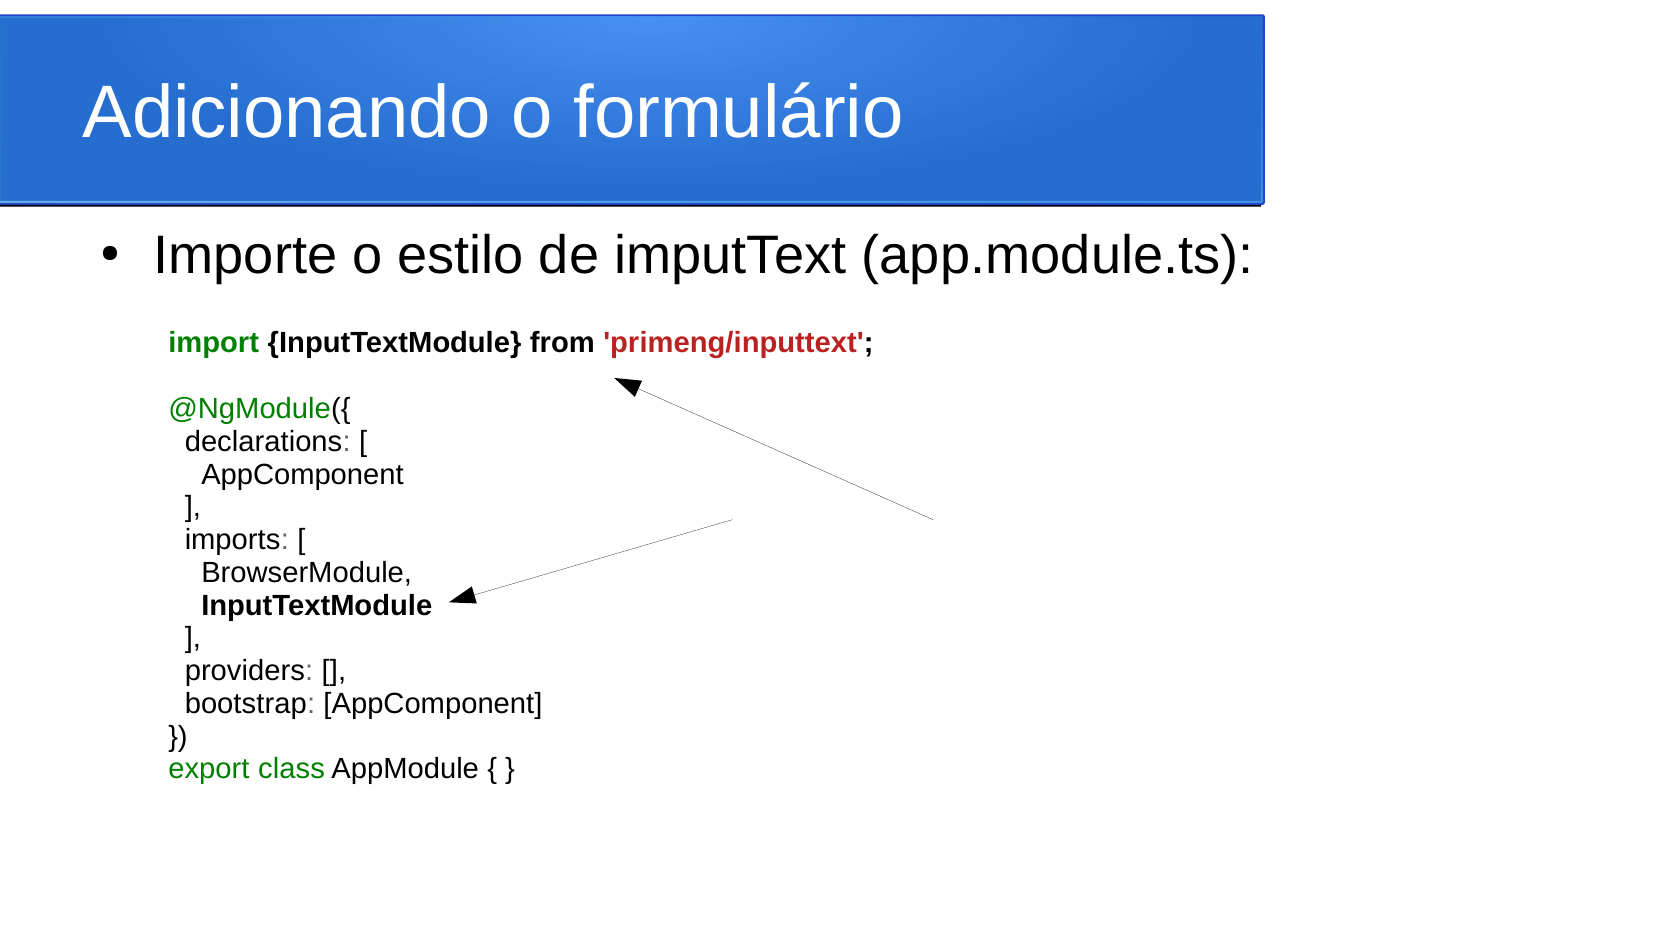

# Adicionando o formulário
Importe o estilo de imputText (app.module.ts):
import {InputTextModule} from 'primeng/inputtext';
@NgModule({
 declarations: [
 AppComponent
 ],
 imports: [
 BrowserModule,
 InputTextModule
 ],
 providers: [],
 bootstrap: [AppComponent]
})
export class AppModule { }